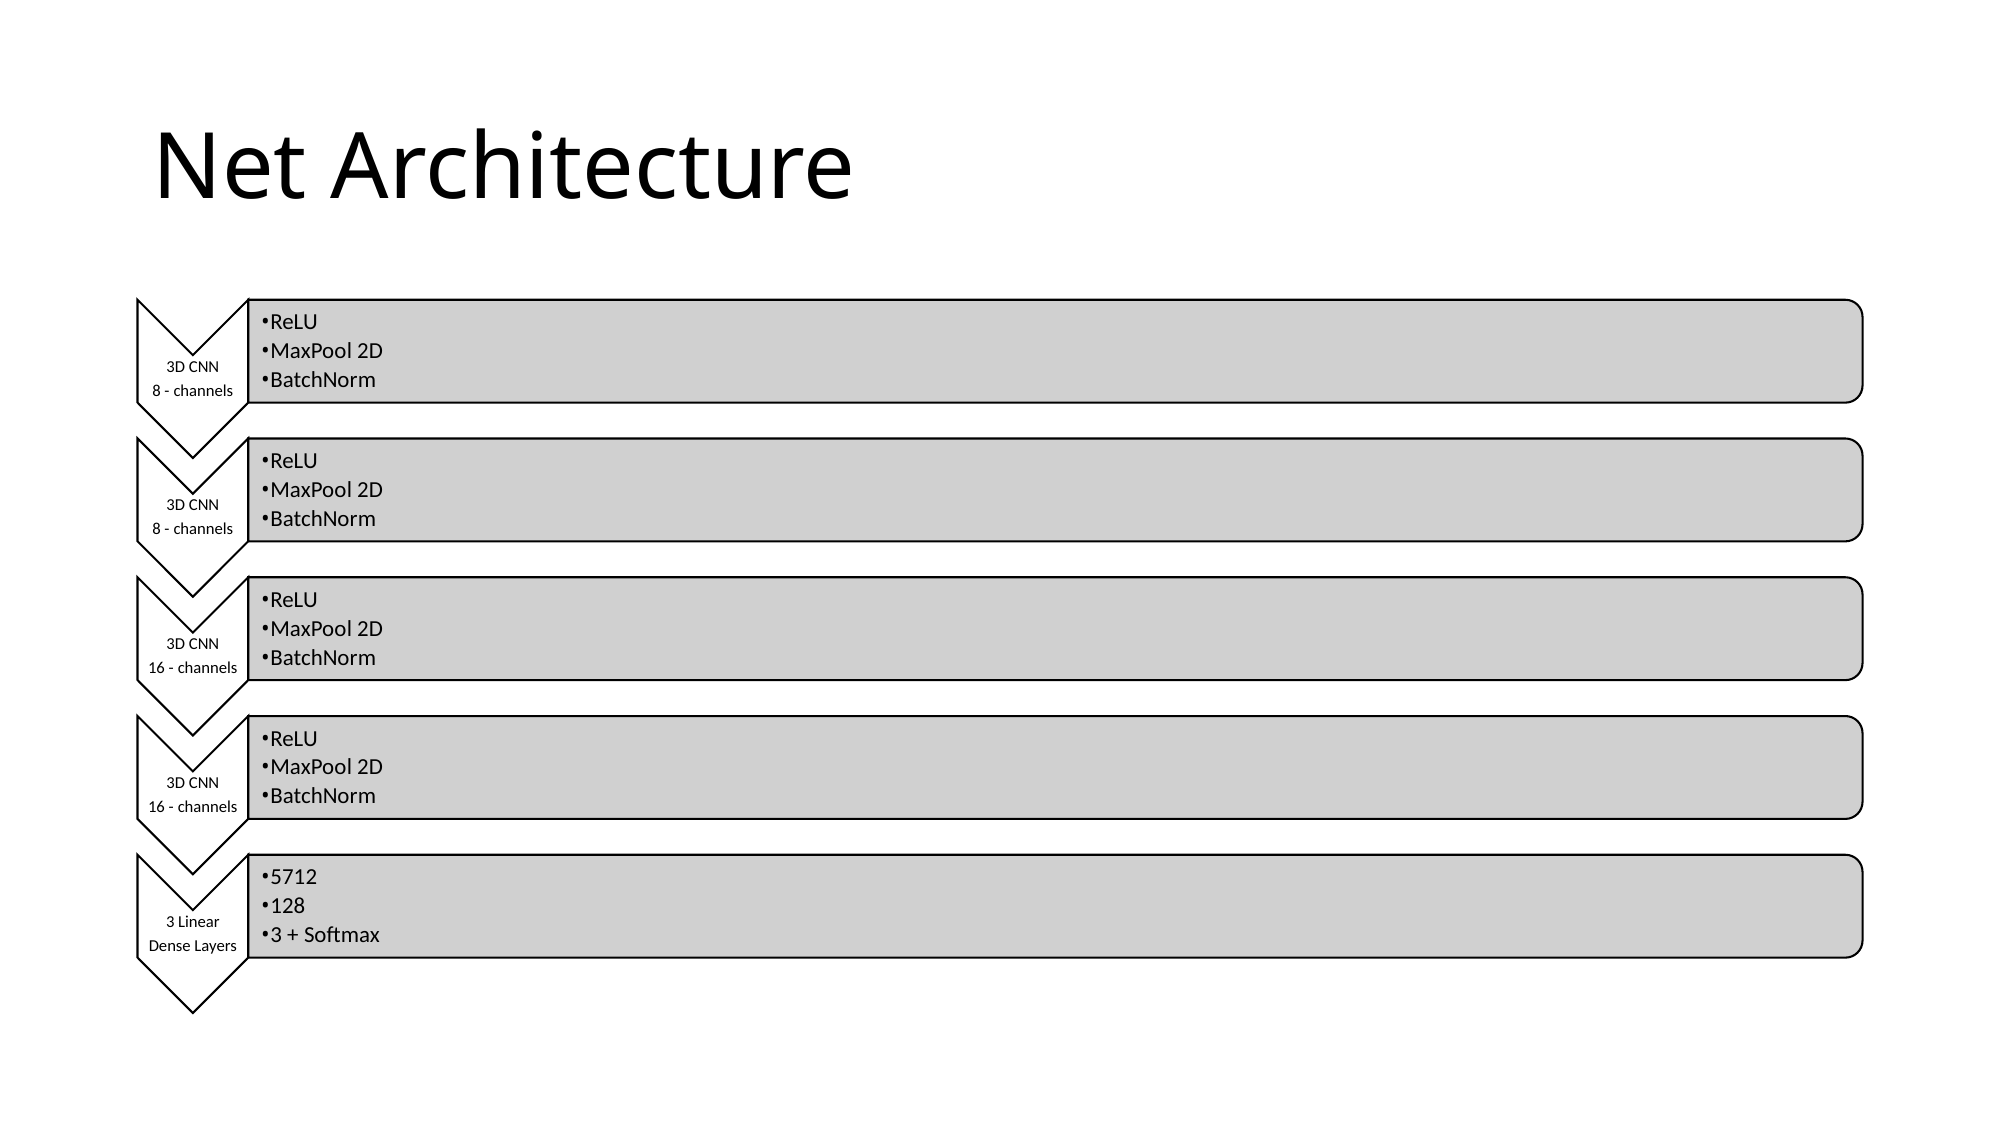

# Net Architecture
3D CNN
8 - channels
ReLU
MaxPool 2D
BatchNorm
3D CNN
8 - channels
ReLU
MaxPool 2D
BatchNorm
3D CNN
16 - channels
ReLU
MaxPool 2D
BatchNorm
3D CNN
16 - channels
ReLU
MaxPool 2D
BatchNorm
3 Linear
Dense Layers
5712
128
3 + Softmax